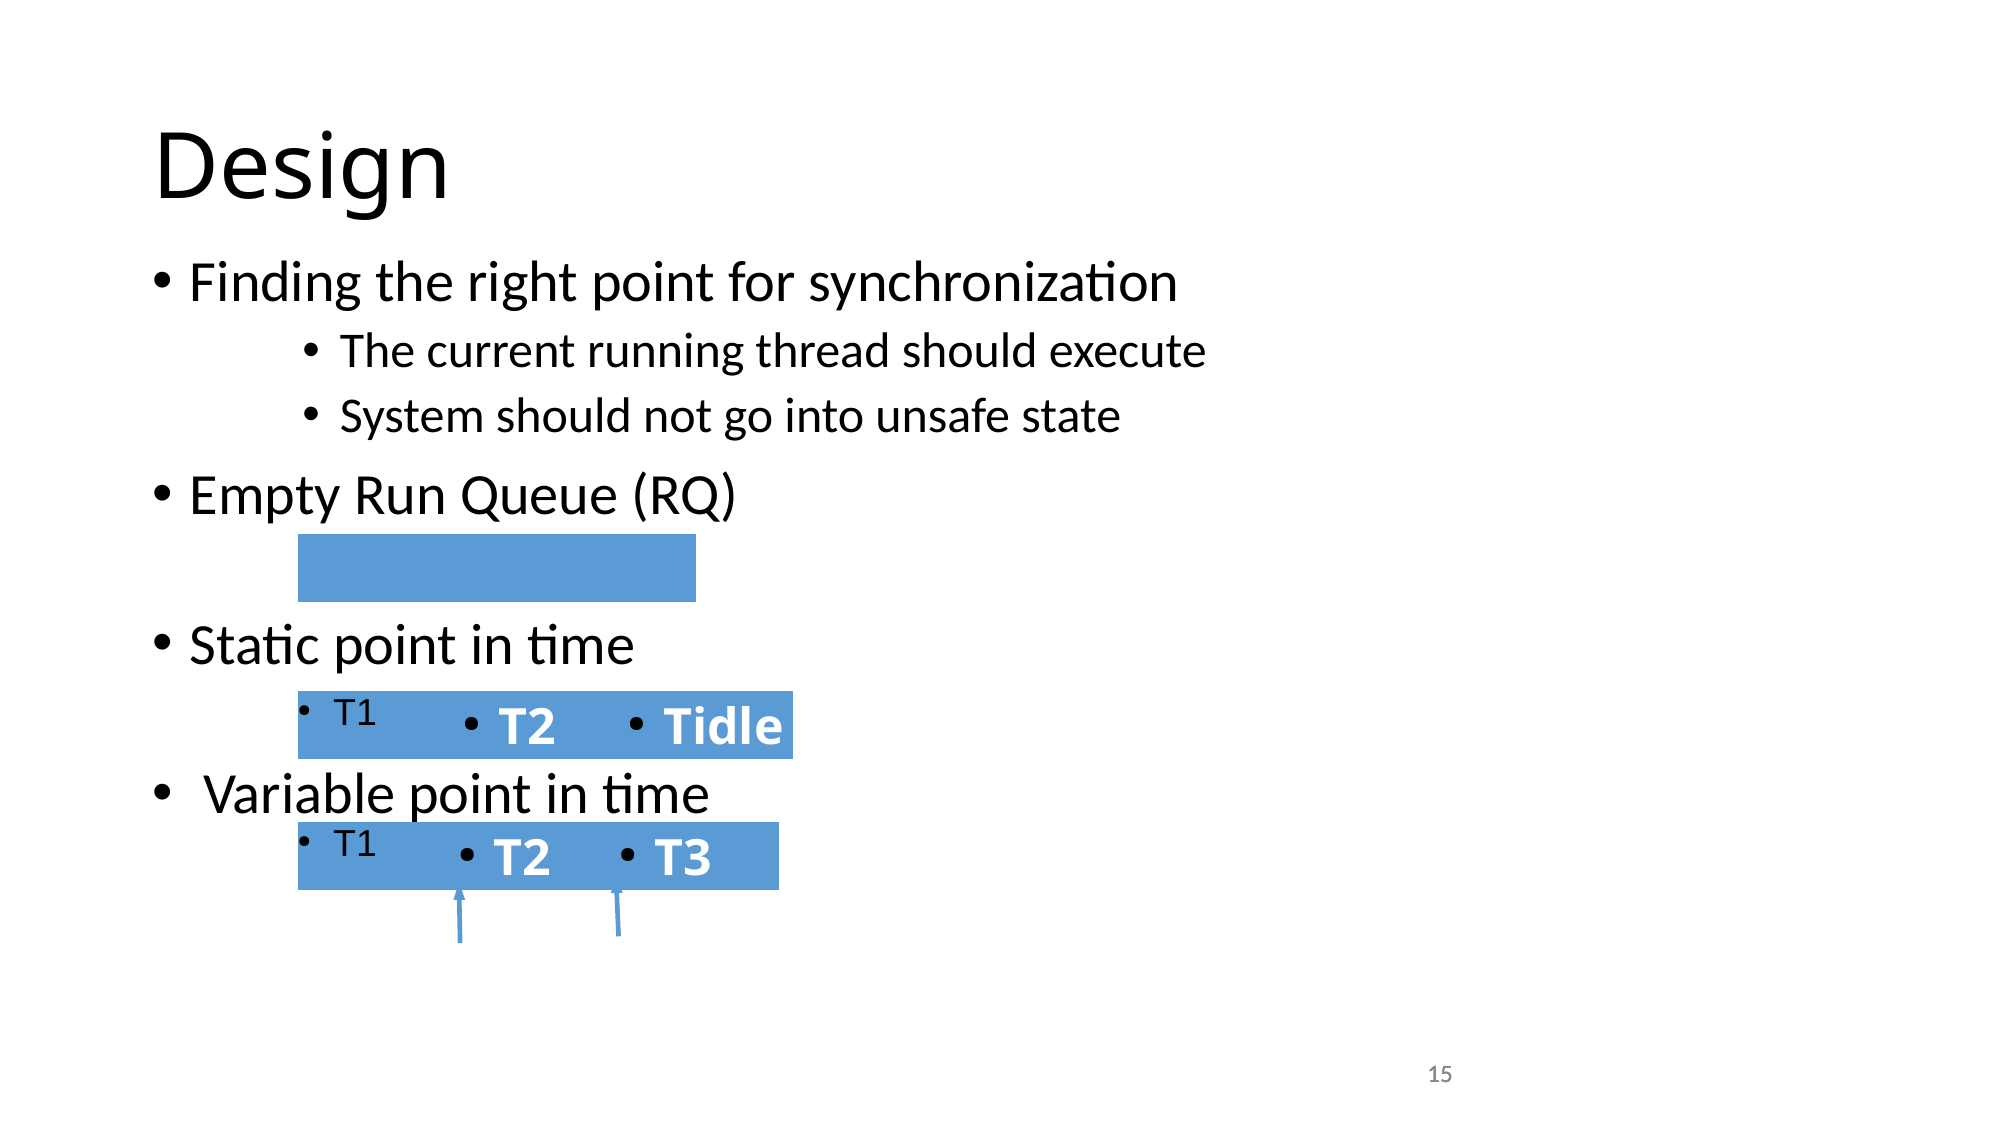

# Design
Finding the right point for synchronization
The current running thread should execute
System should not go into unsafe state
Empty Run Queue (RQ)
Static point in time
 Variable point in time
| | | |
| --- | --- | --- |
| T1 | T2 | Tidle |
| --- | --- | --- |
| T1 | T2 | T3 |
| --- | --- | --- |